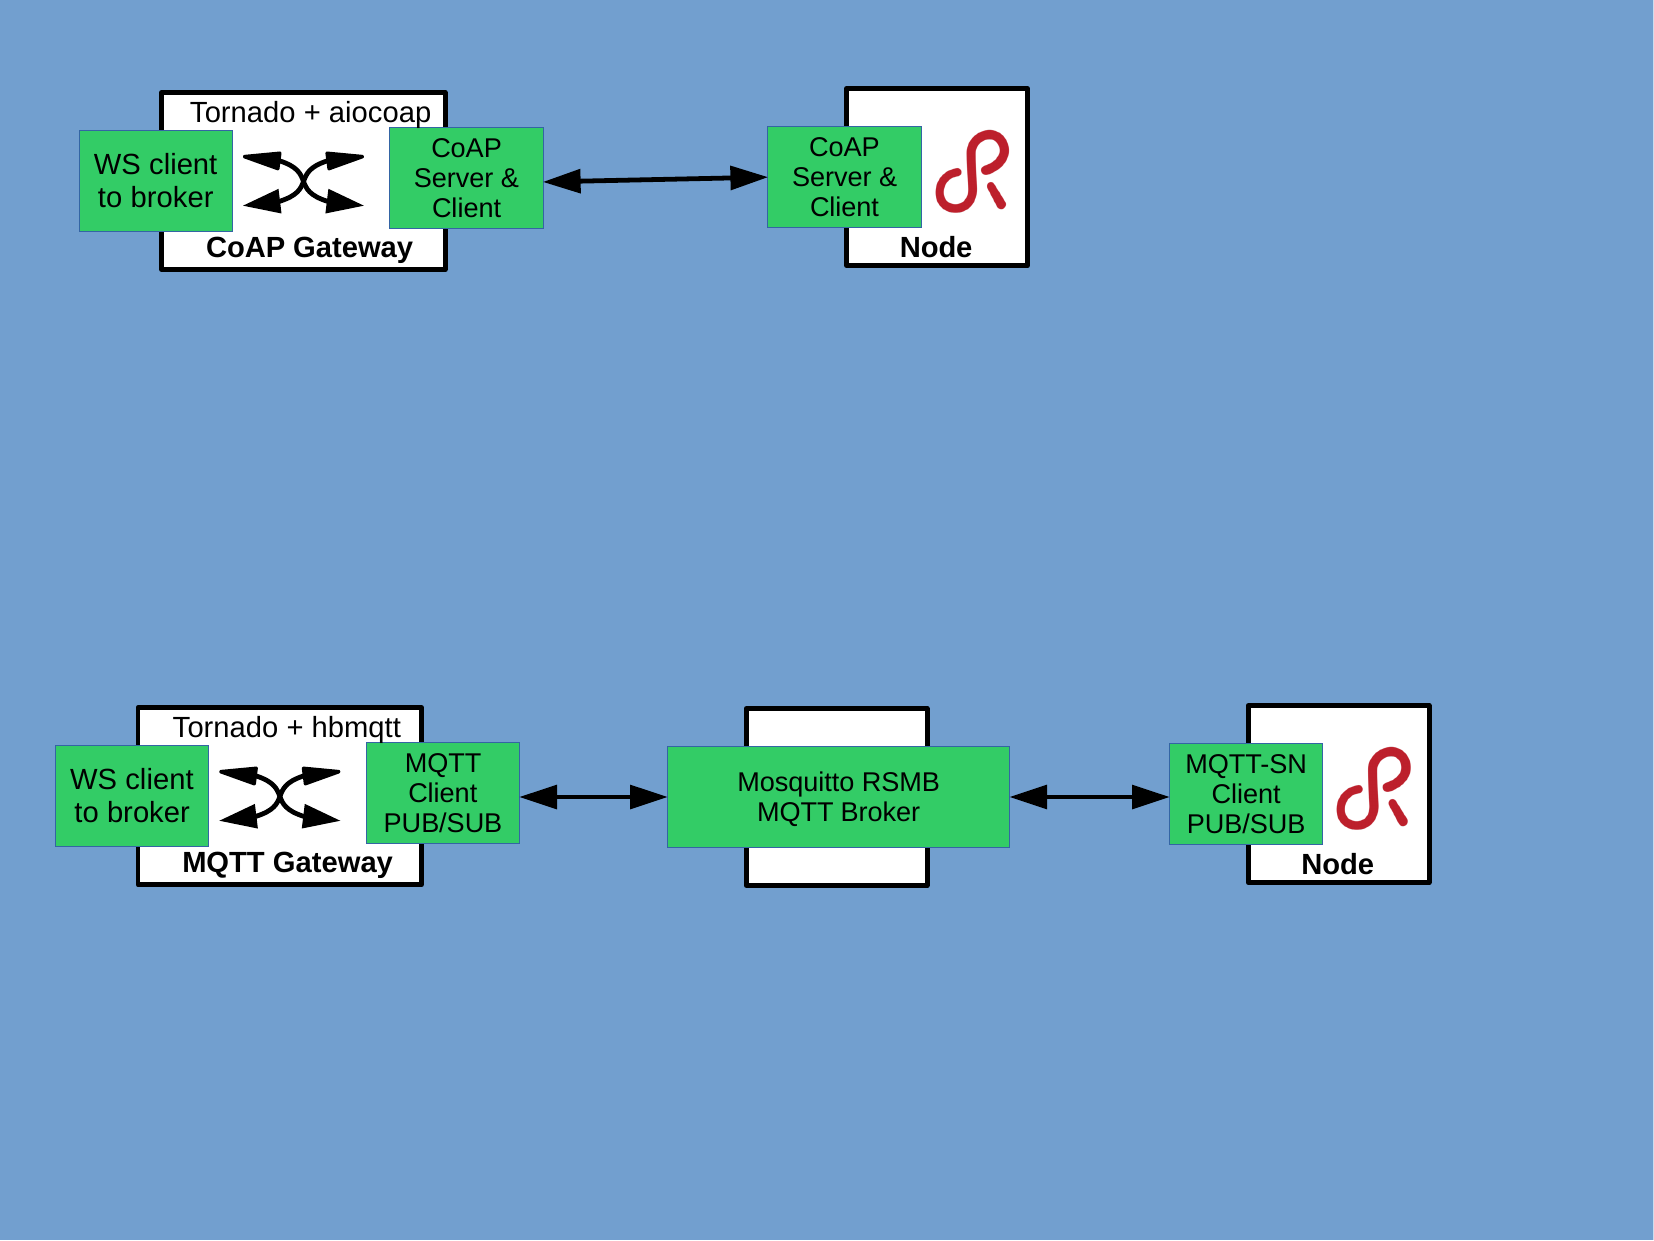

CoAP
Server &
Client
Node
Tornado + aiocoap
CoAP
Server &
Client
WS client
to broker
CoAP Gateway
Tornado + hbmqtt
MQTT-SN
Client
PUB/SUB
Node
MQTT
Client
PUB/SUB
WS client
to broker
MQTT Gateway
Mosquitto RSMB
MQTT Broker